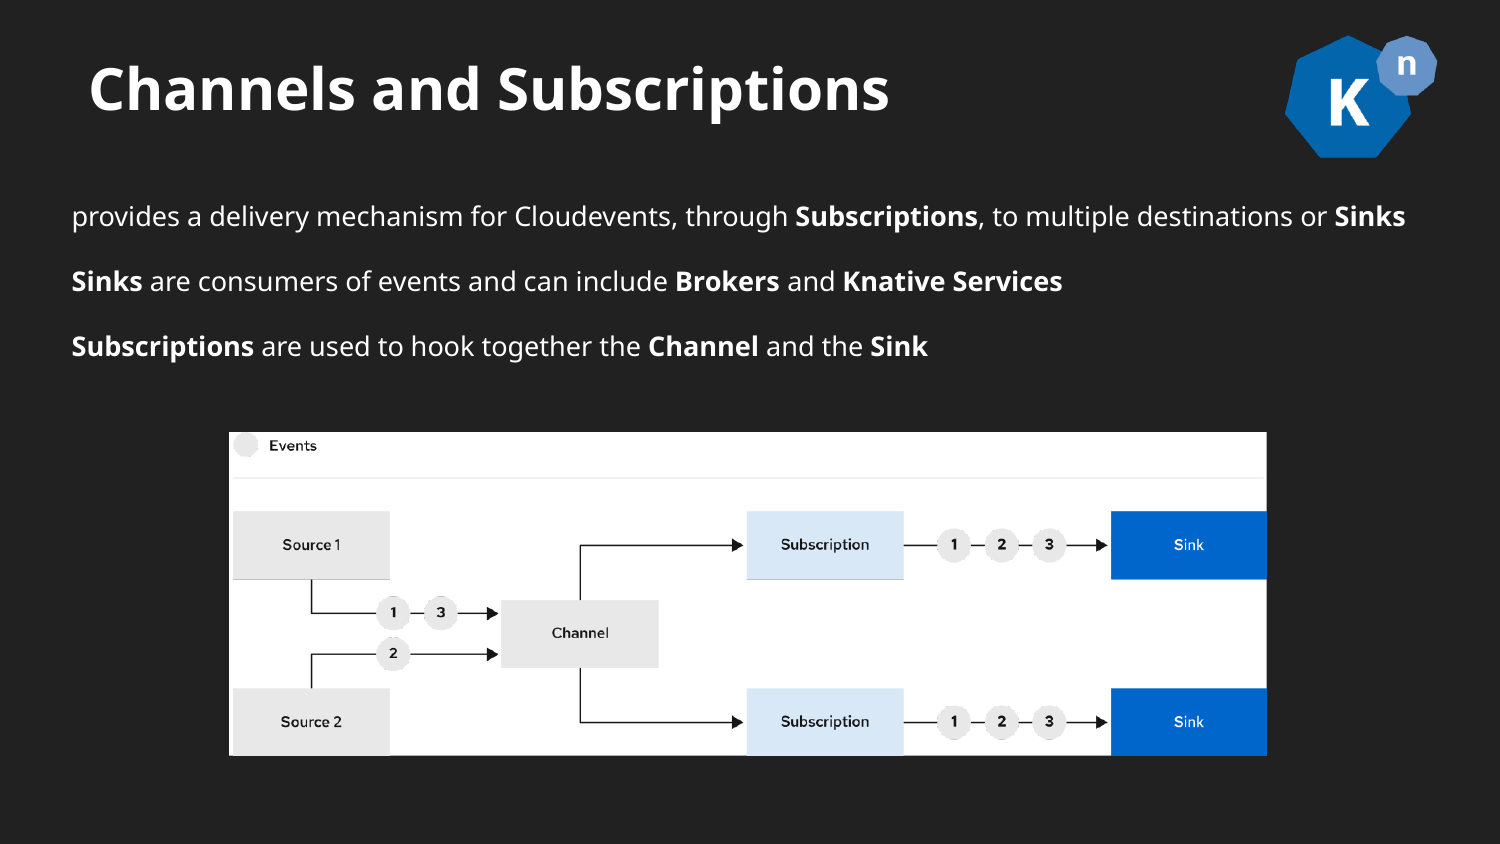

Channels and Subscriptions
provides a delivery mechanism for Cloudevents, through Subscriptions, to multiple destinations or Sinks
Sinks are consumers of events and can include Brokers and Knative Services
Subscriptions are used to hook together the Channel and the Sink